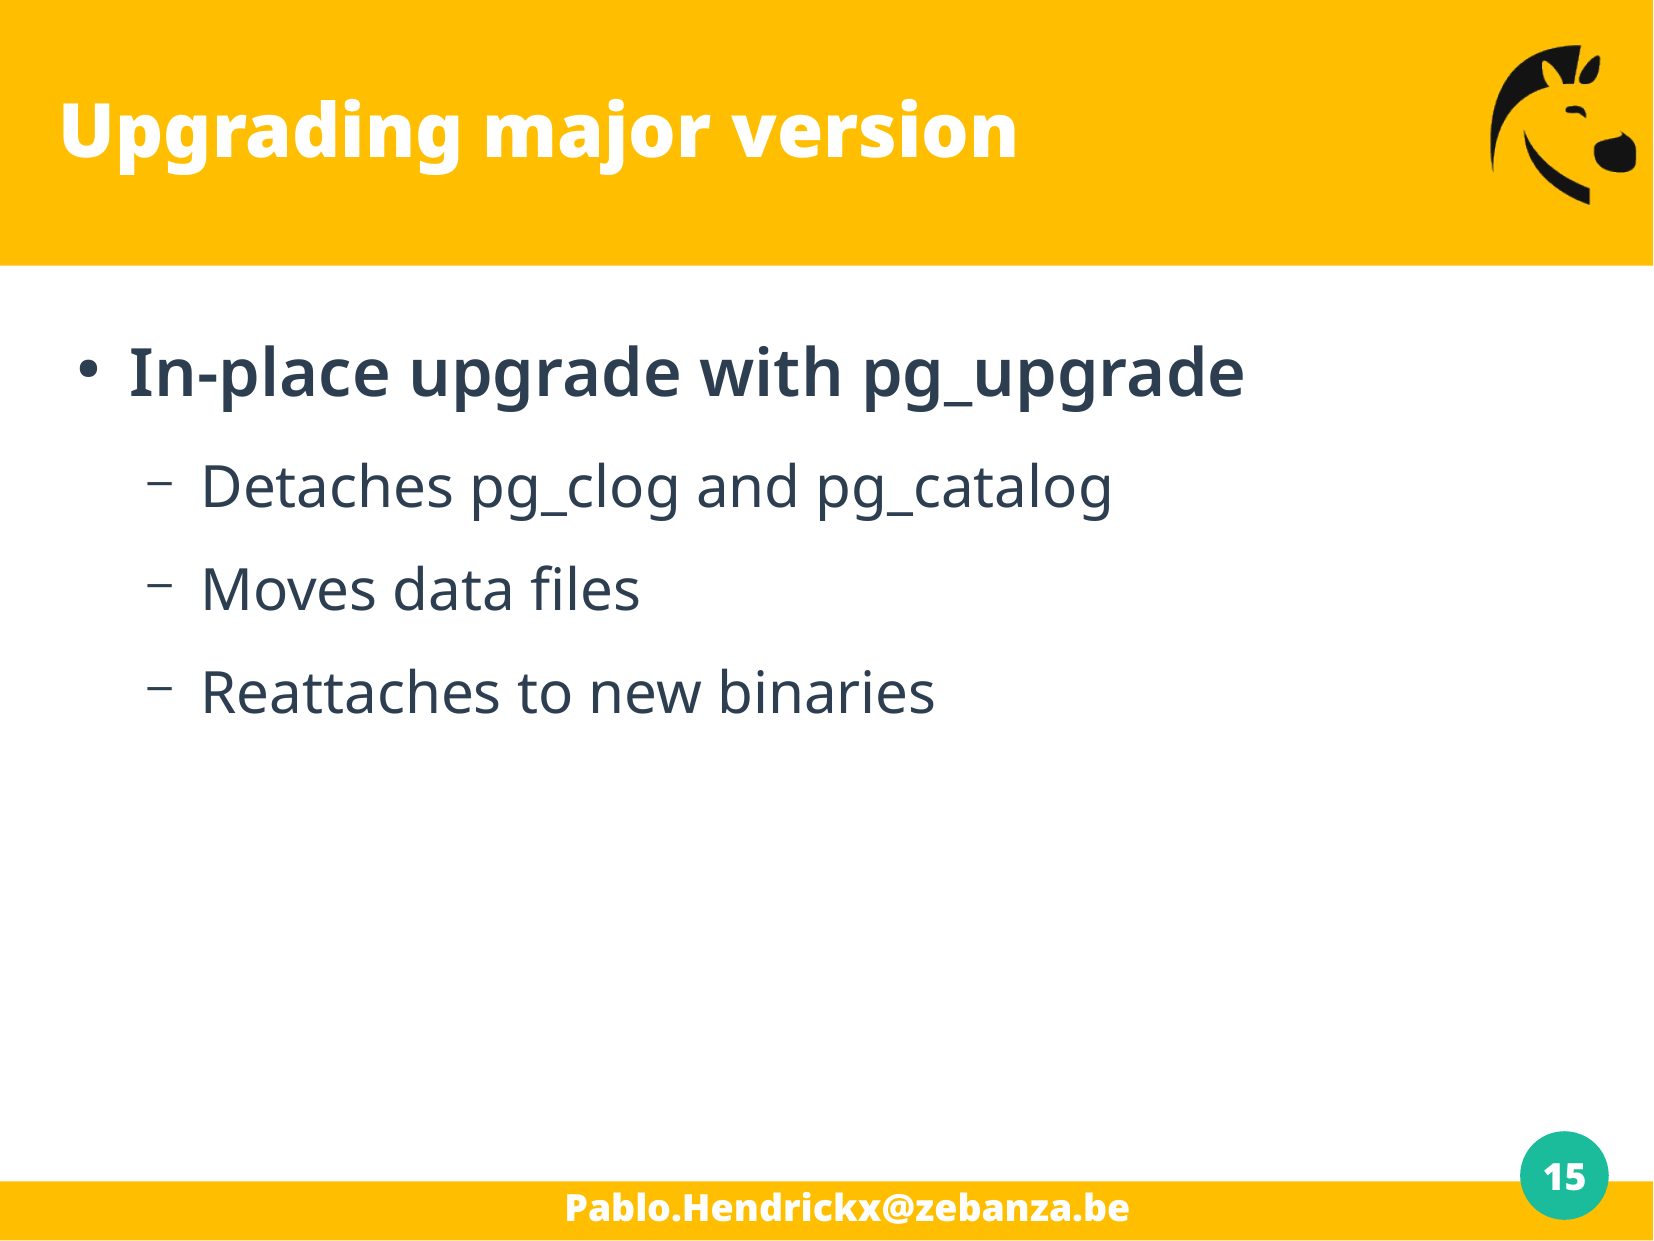

Upgrading major version
# In-place upgrade with pg_upgrade
Detaches pg_clog and pg_catalog
Moves data files
Reattaches to new binaries
15
Pablo.Hendrickx@zebanza.be